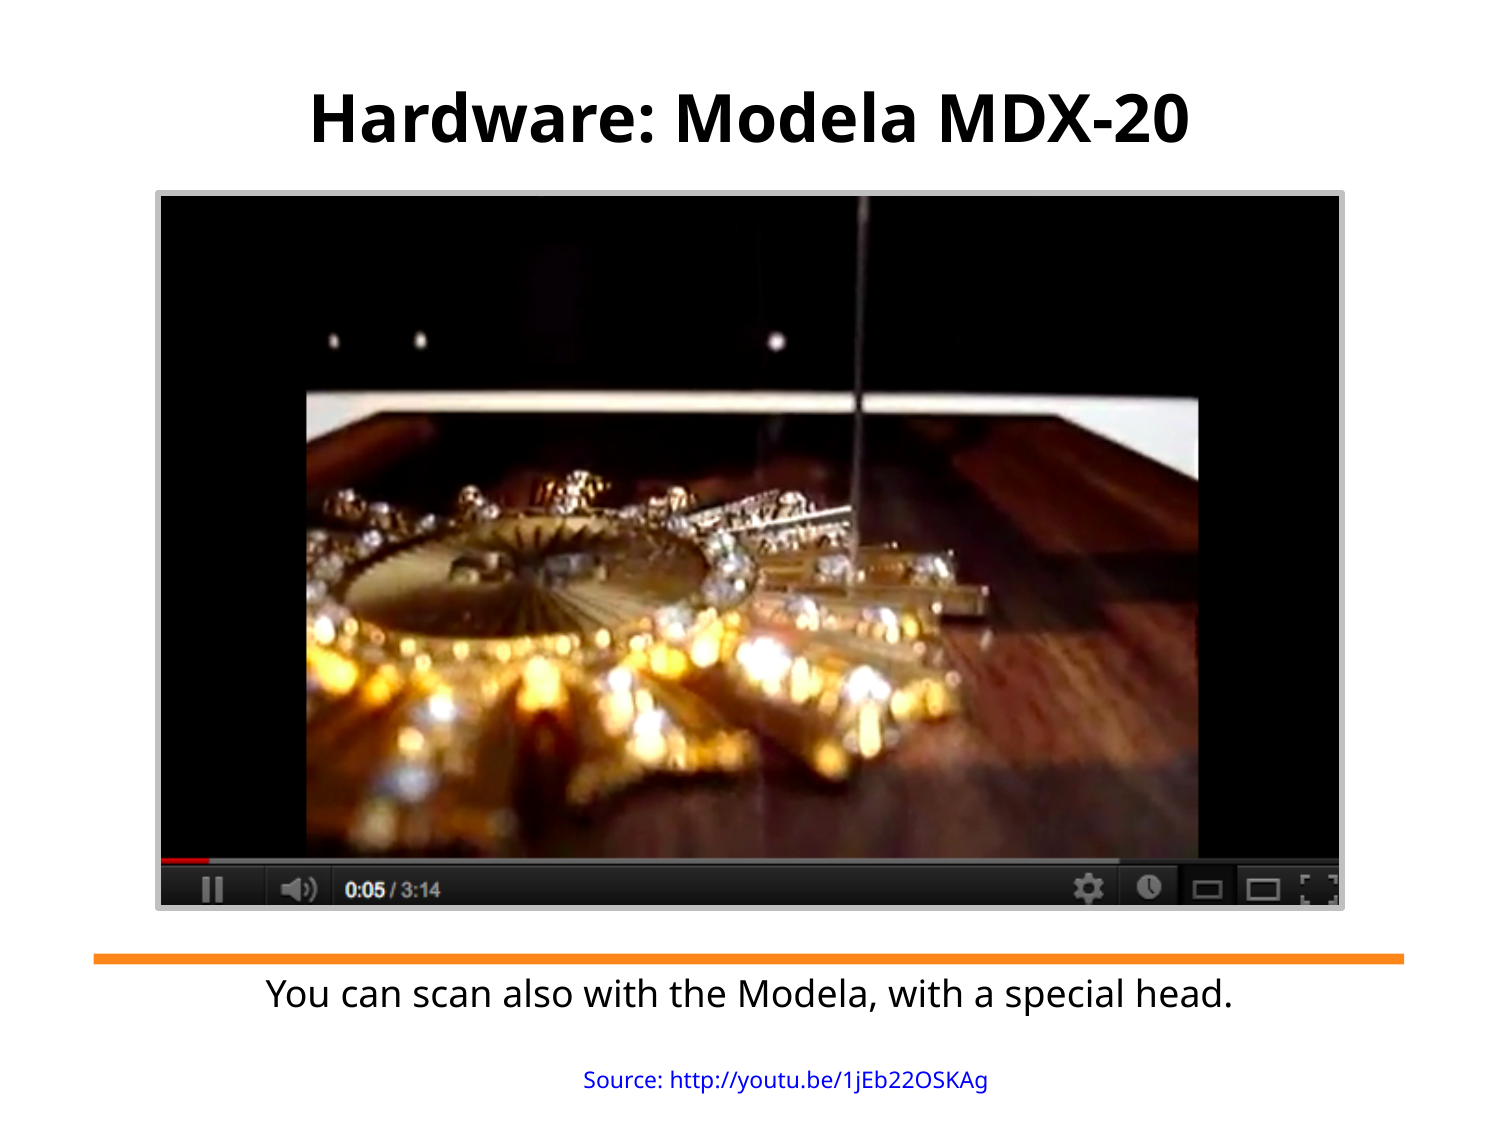

# Hardware: Modela MDX-20
You can scan also with the Modela, with a special head.
Source: http://youtu.be/1jEb22OSKAg